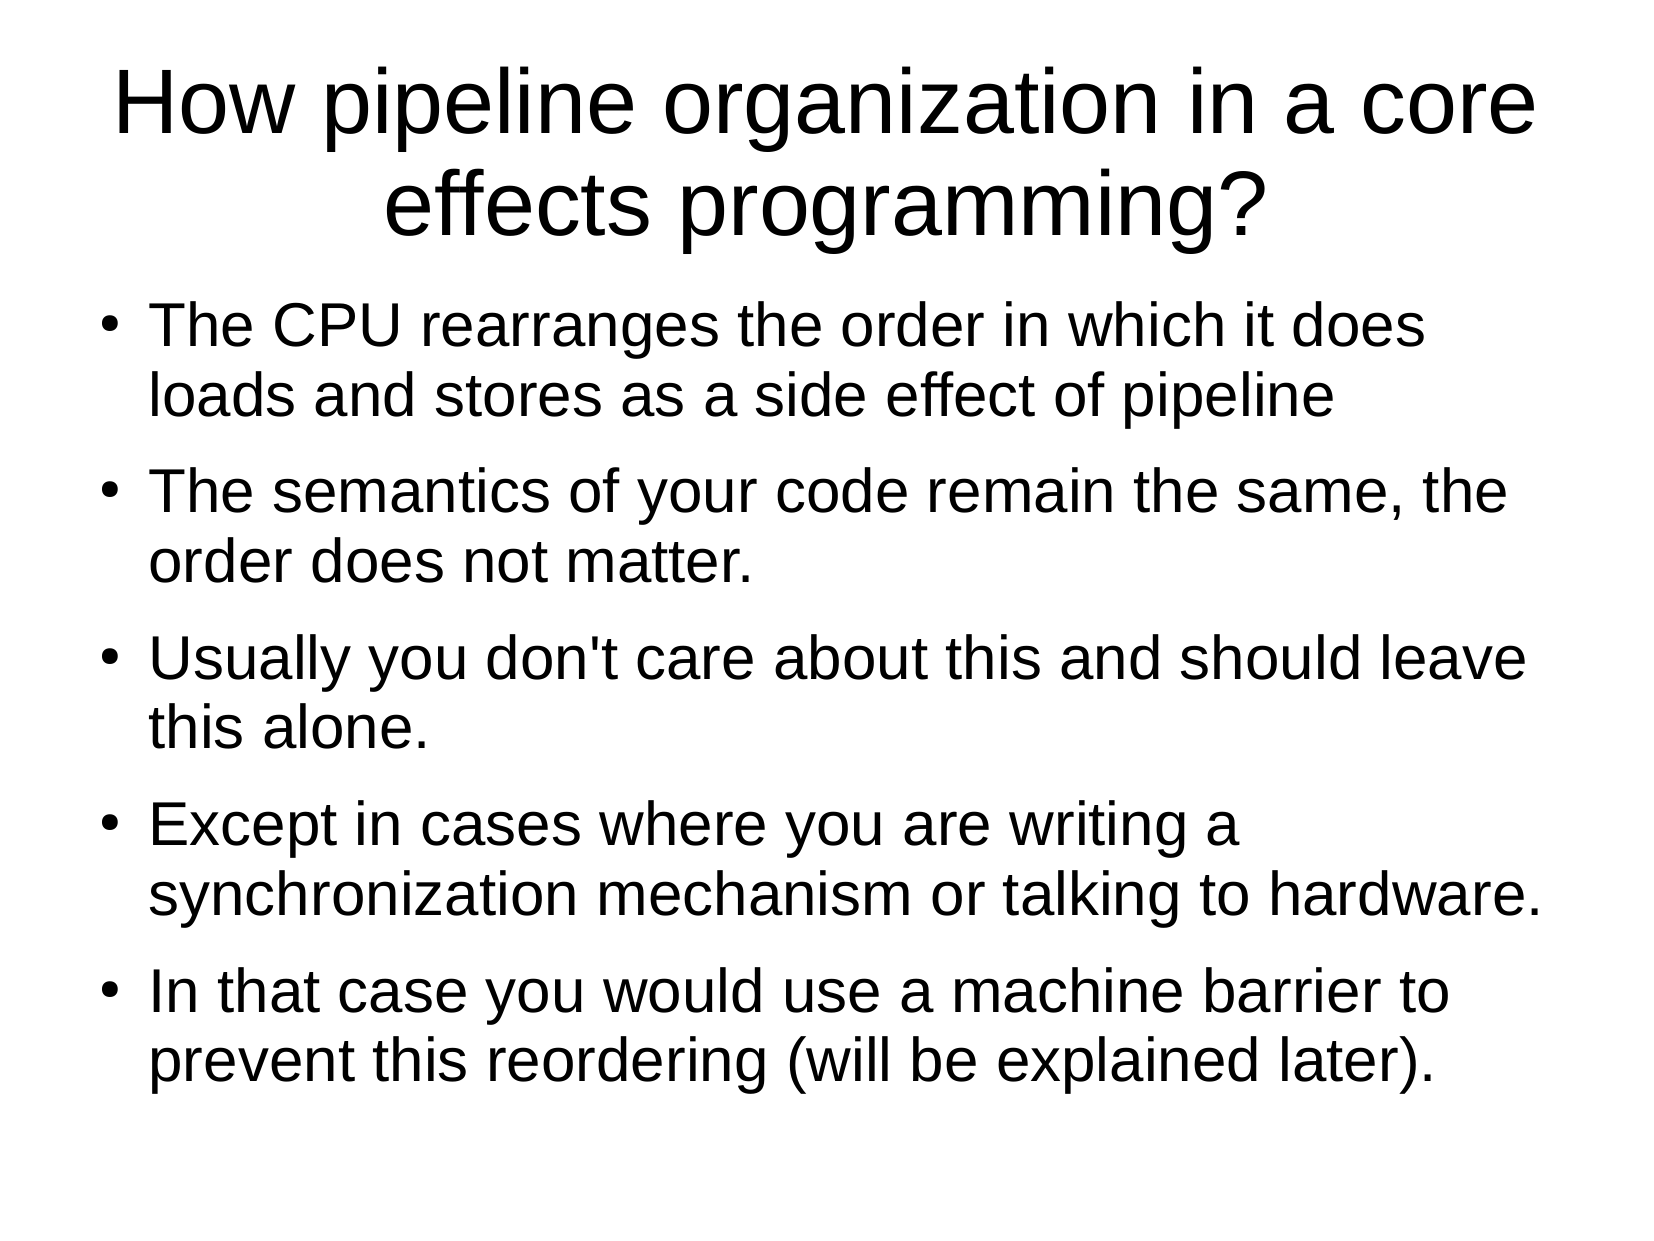

# How pipeline organization in a core effects programming?
The CPU rearranges the order in which it does loads and stores as a side effect of pipeline
The semantics of your code remain the same, the order does not matter.
Usually you don't care about this and should leave this alone.
Except in cases where you are writing a synchronization mechanism or talking to hardware.
In that case you would use a machine barrier to prevent this reordering (will be explained later).